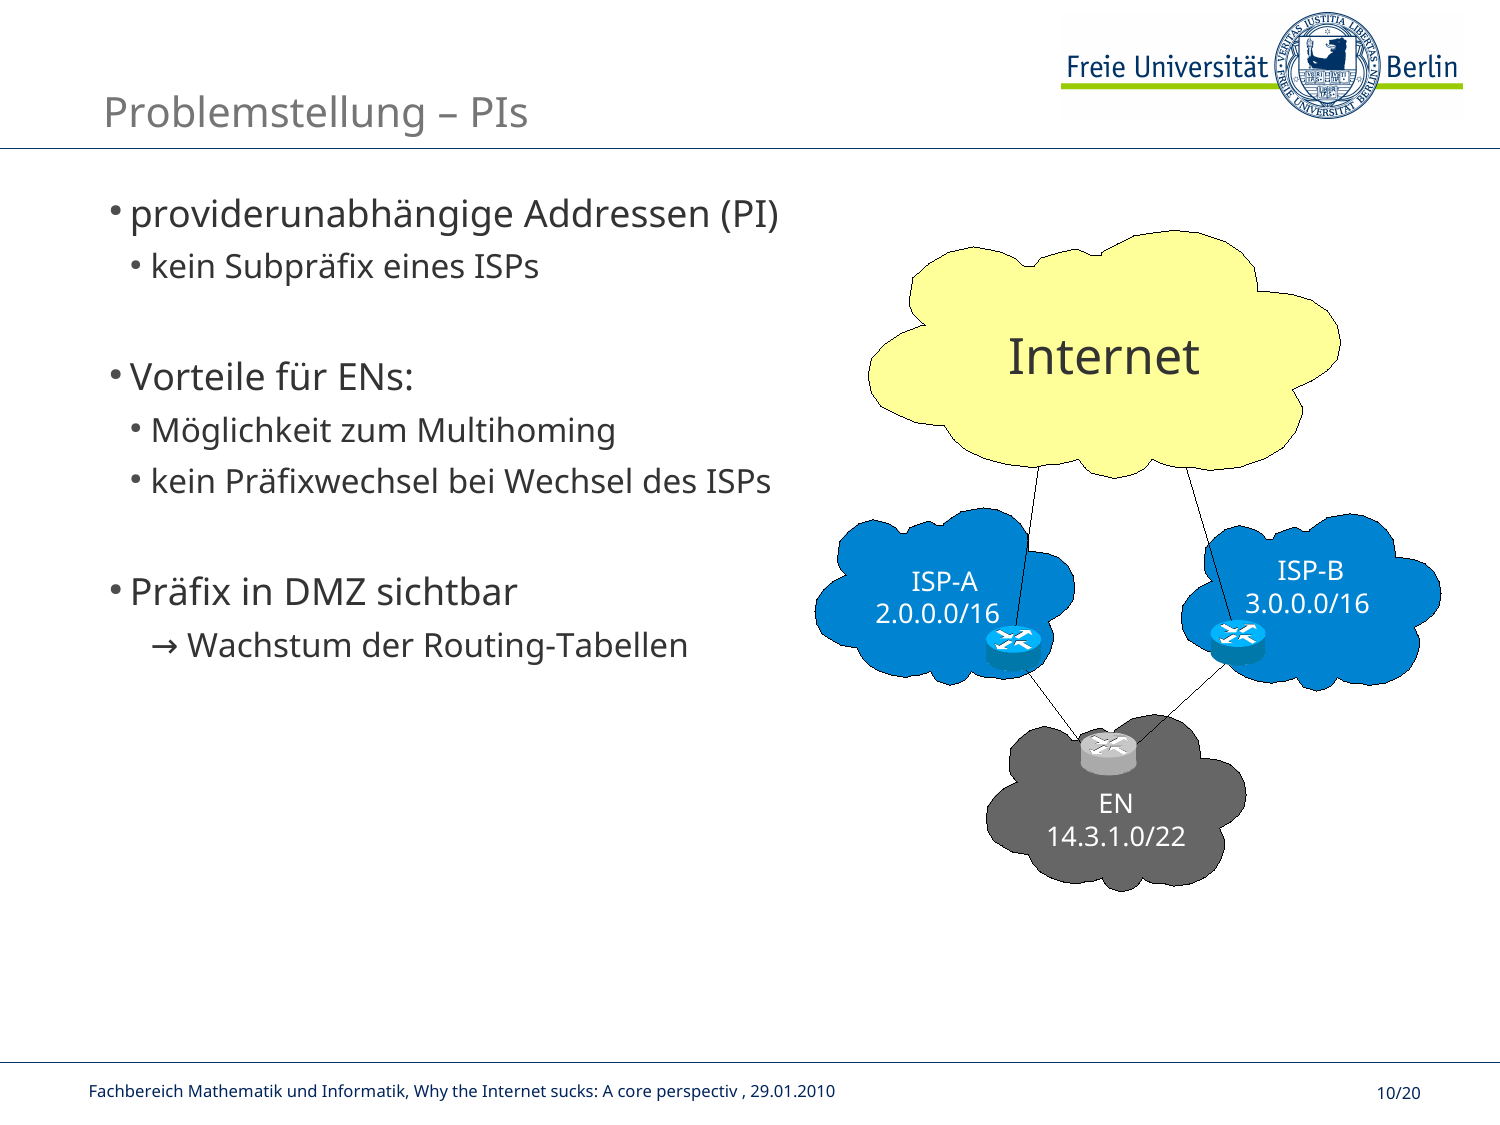

# Problemstellung – PIs
providerunabhängige Addressen (PI)
kein Subpräfix eines ISPs
Vorteile für ENs:
Möglichkeit zum Multihoming
kein Präfixwechsel bei Wechsel des ISPs
Präfix in DMZ sichtbar
→ Wachstum der Routing-Tabellen
Internet
Internet
2.0.0.0/16
ISP-A
2.0.0.0/16
ISP-B
3.0.0.0/16
23.0.1.0/22
EN
14.3.1.0/22
Freie Universität Berlin